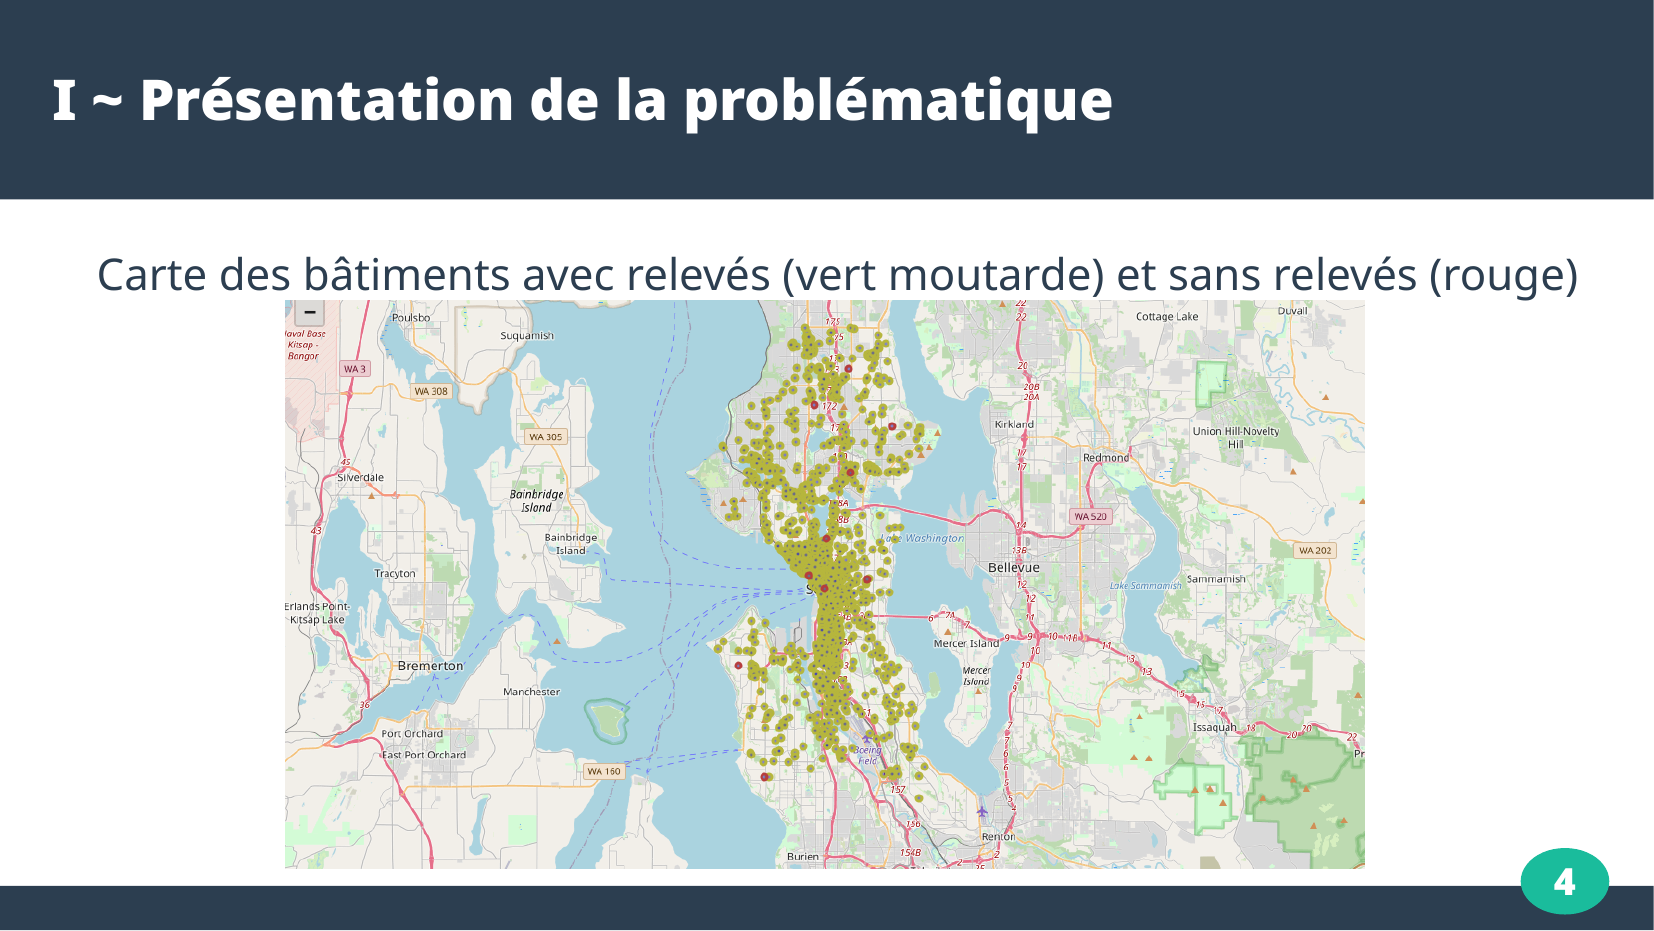

# I ~ Présentation de la problématique
Carte des bâtiments avec relevés (vert moutarde) et sans relevés (rouge)
4